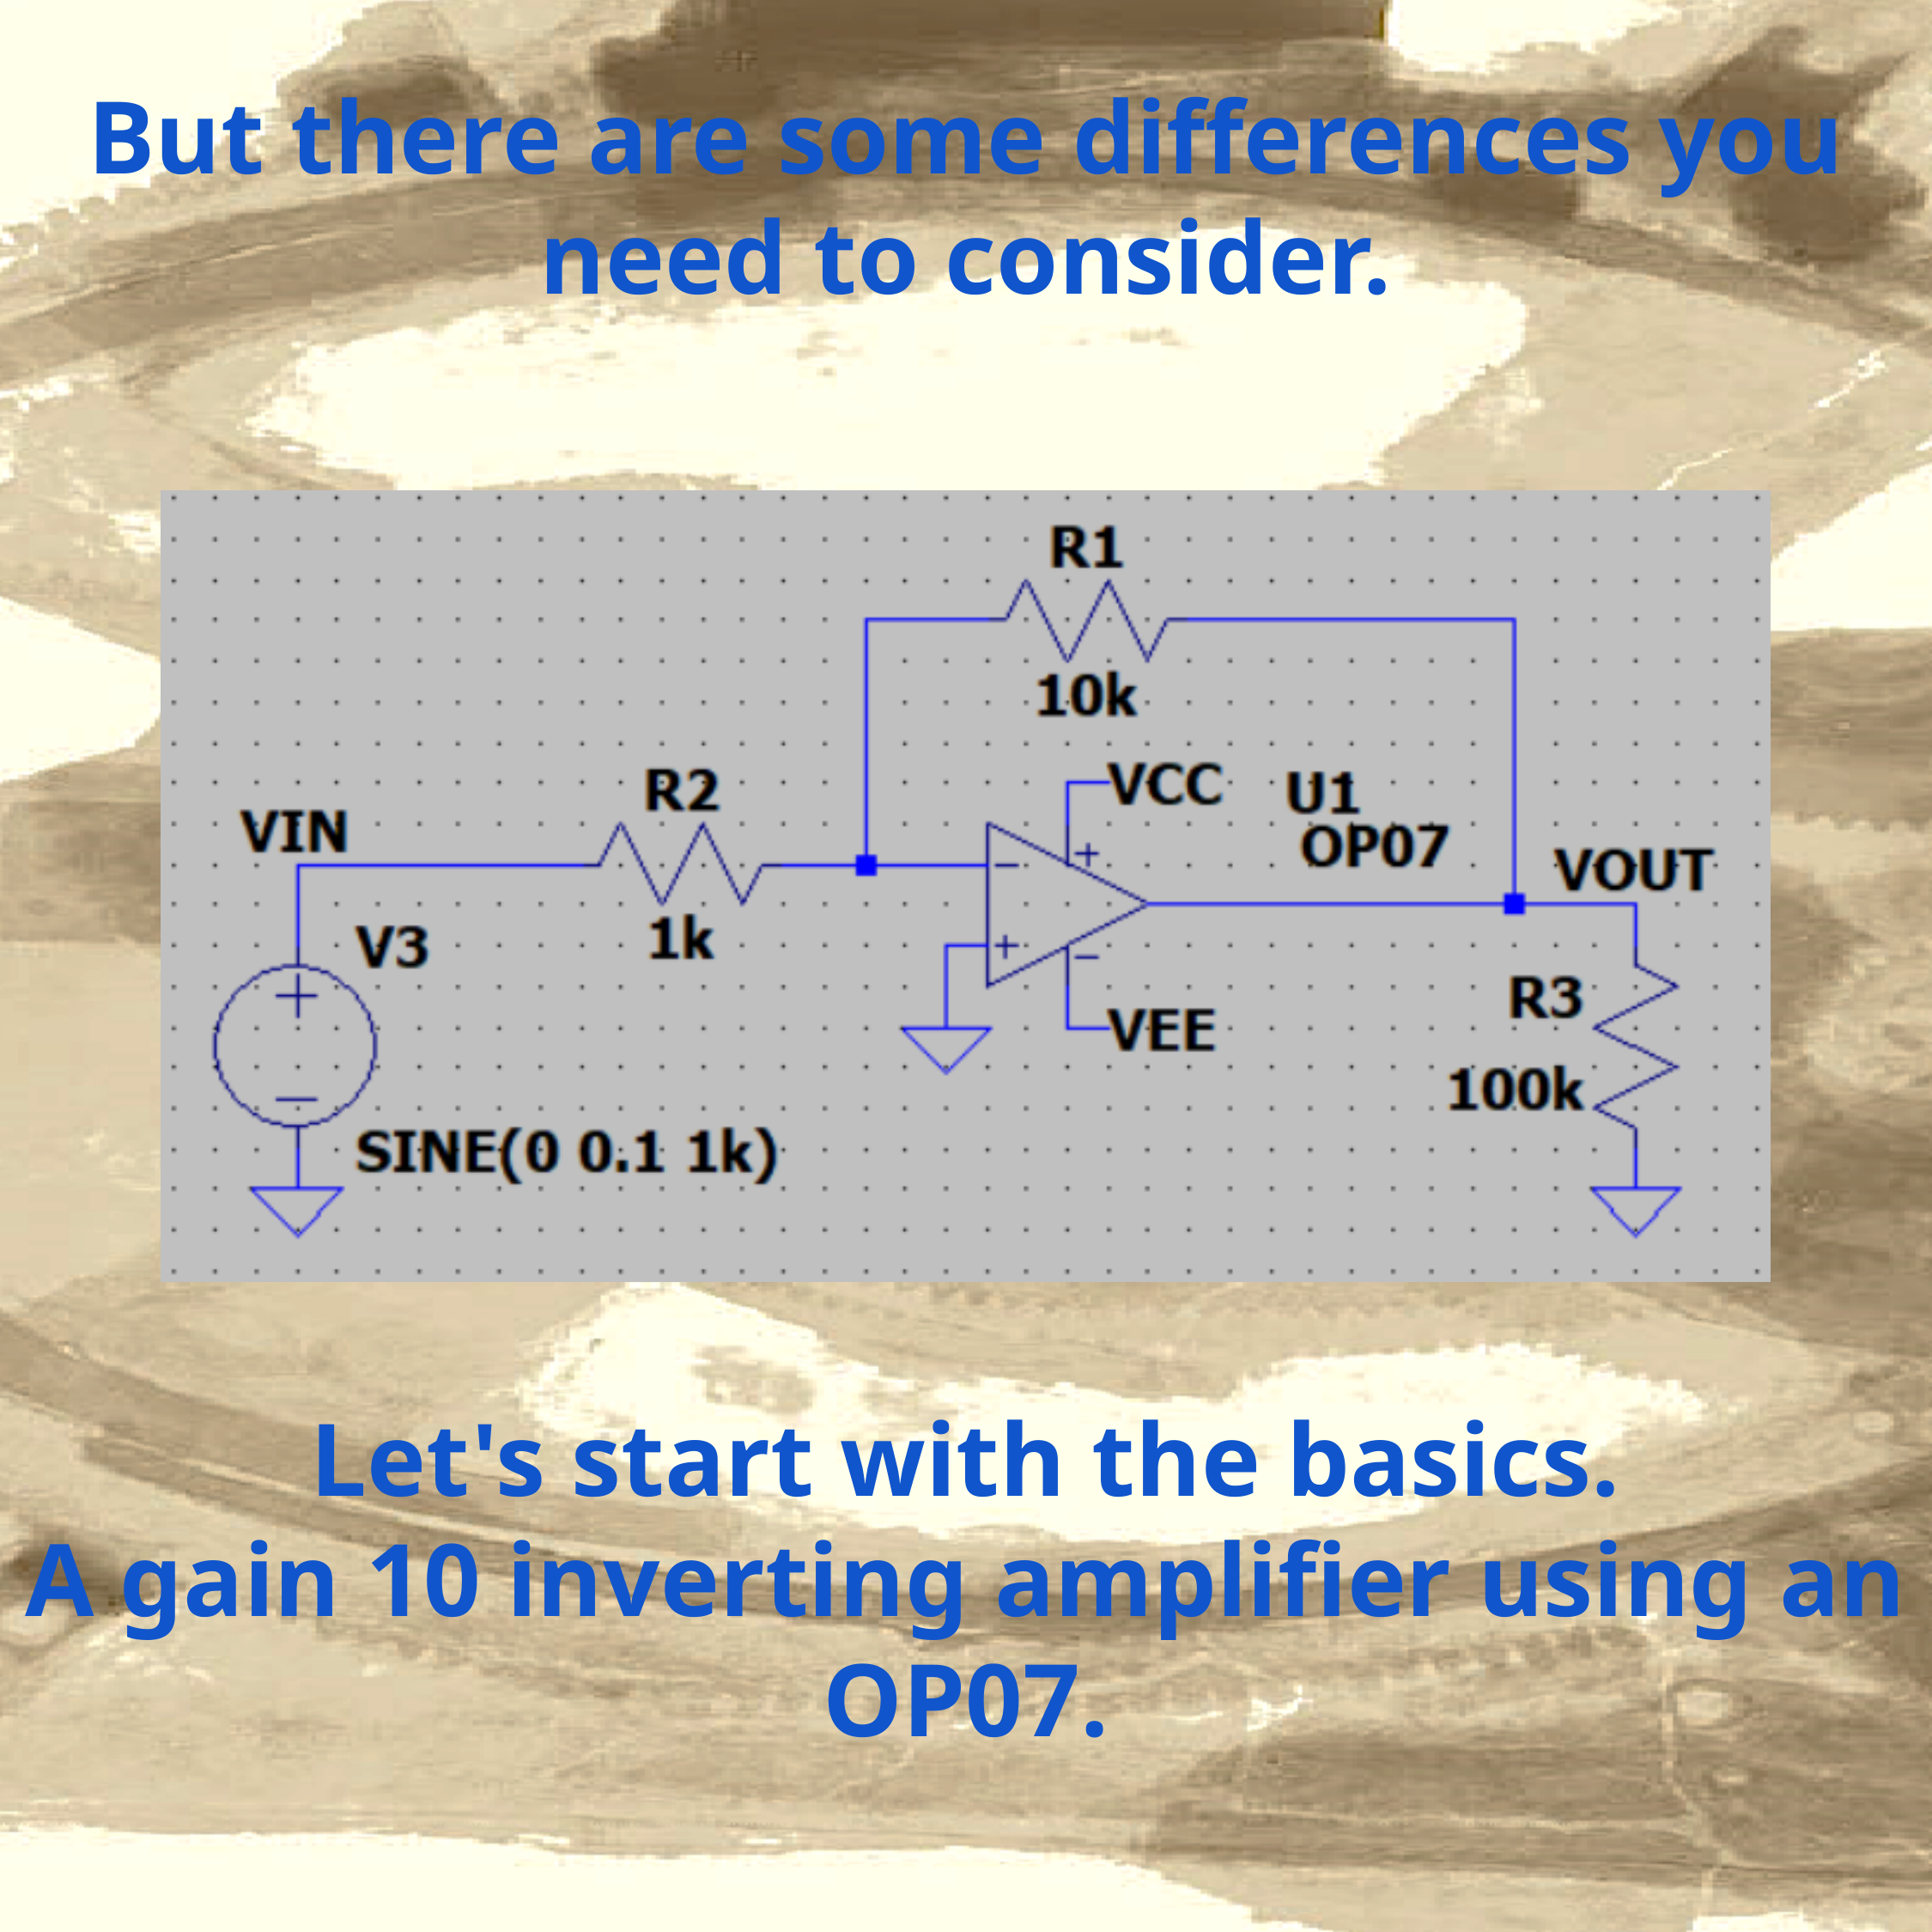

But there are some differences you need to consider.
Let's start with the basics.
A gain 10 inverting amplifier using an OP07.